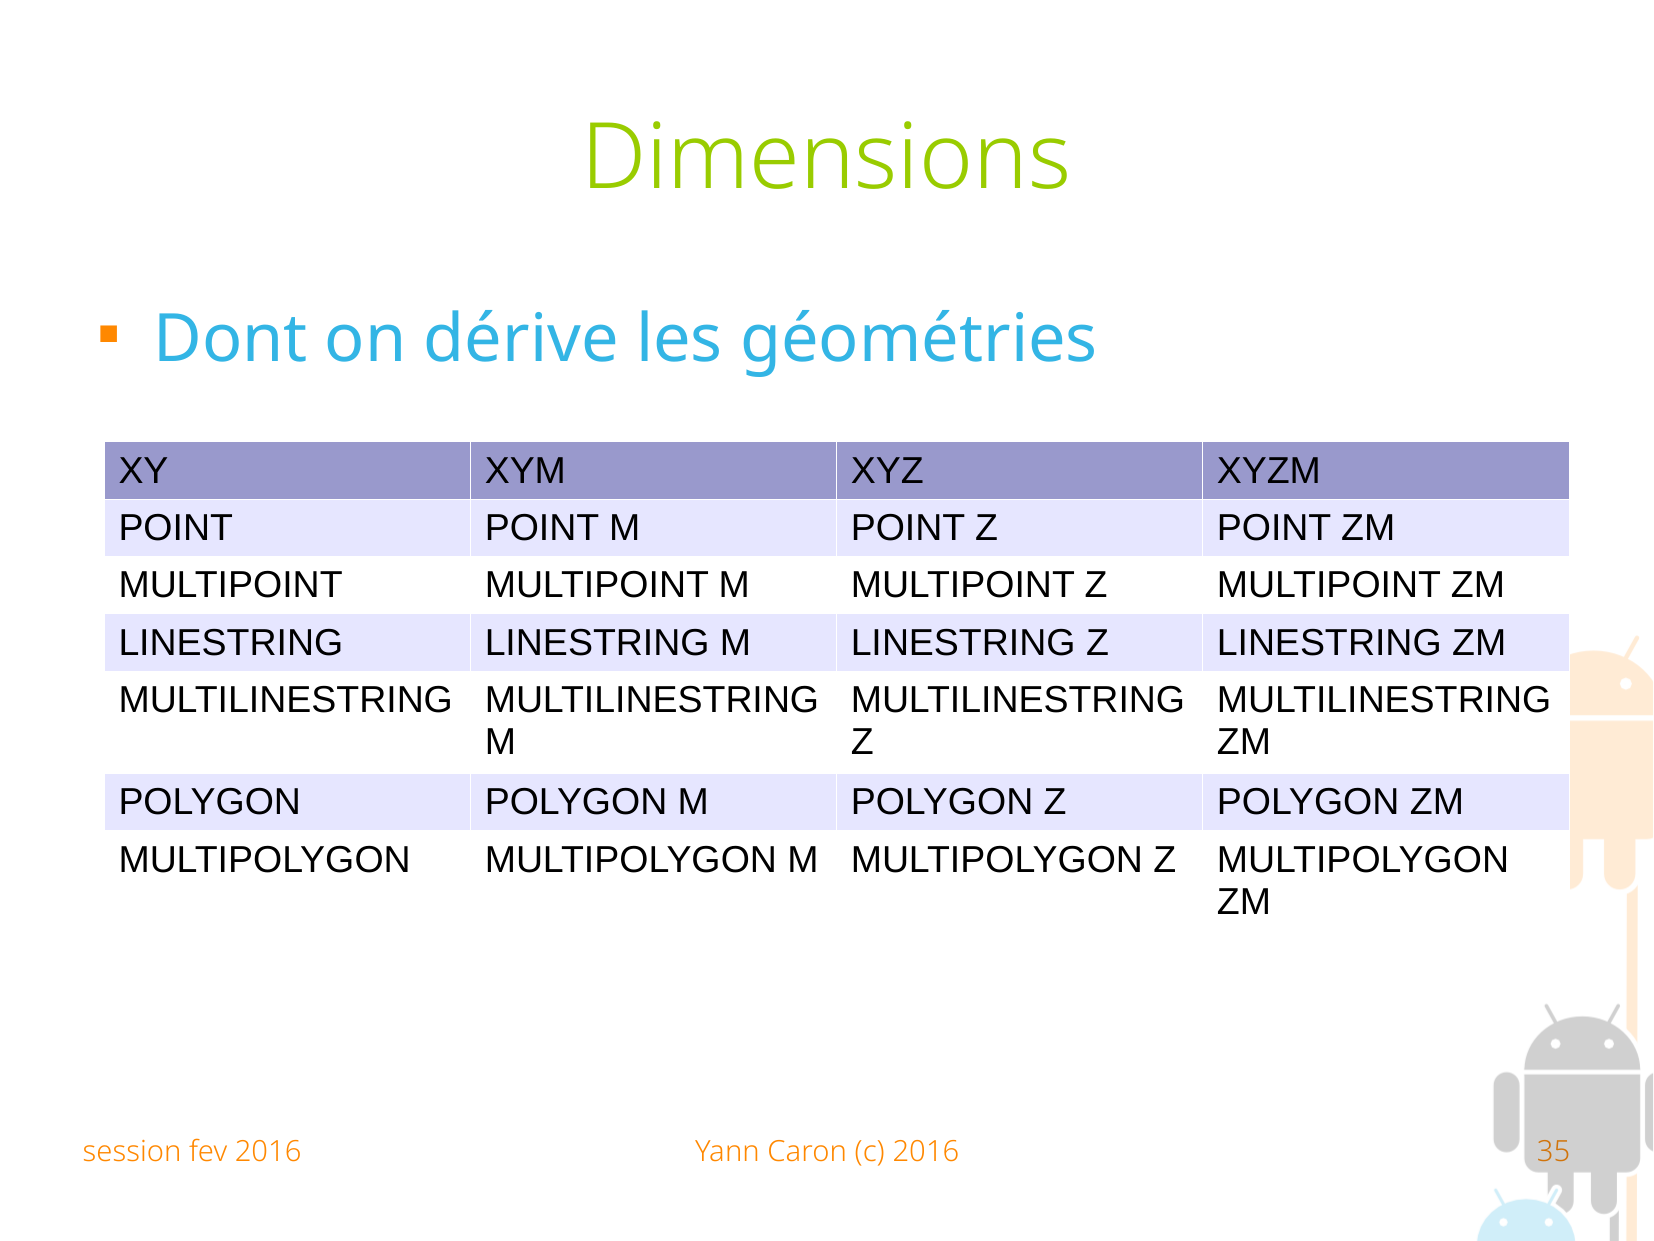

# Dimensions
Dont on dérive les géométries
| XY | XYM | XYZ | XYZM |
| --- | --- | --- | --- |
| POINT | POINT M | POINT Z | POINT ZM |
| MULTIPOINT | MULTIPOINT M | MULTIPOINT Z | MULTIPOINT ZM |
| LINESTRING | LINESTRING M | LINESTRING Z | LINESTRING ZM |
| MULTILINESTRING | MULTILINESTRING M | MULTILINESTRING Z | MULTILINESTRING ZM |
| POLYGON | POLYGON M | POLYGON Z | POLYGON ZM |
| MULTIPOLYGON | MULTIPOLYGON M | MULTIPOLYGON Z | MULTIPOLYGON ZM |
session fev 2016
Yann Caron (c) 2016
35